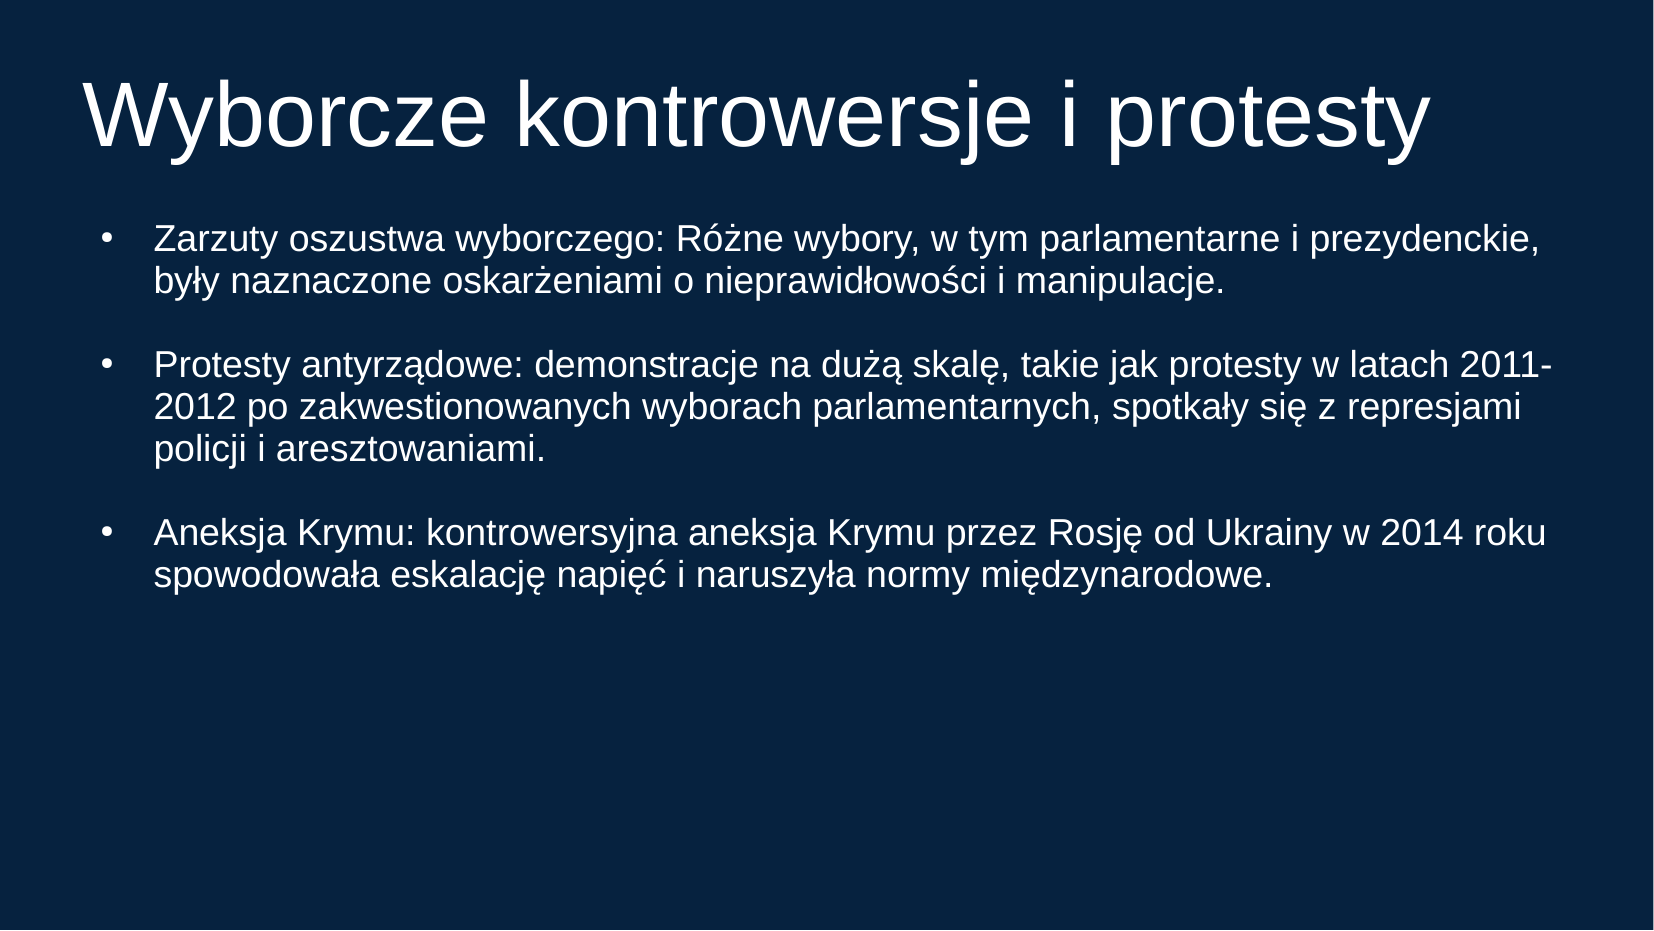

# Wyborcze kontrowersje i protesty
Zarzuty oszustwa wyborczego: Różne wybory, w tym parlamentarne i prezydenckie, były naznaczone oskarżeniami o nieprawidłowości i manipulacje.
Protesty antyrządowe: demonstracje na dużą skalę, takie jak protesty w latach 2011-2012 po zakwestionowanych wyborach parlamentarnych, spotkały się z represjami policji i aresztowaniami.
Aneksja Krymu: kontrowersyjna aneksja Krymu przez Rosję od Ukrainy w 2014 roku spowodowała eskalację napięć i naruszyła normy międzynarodowe.